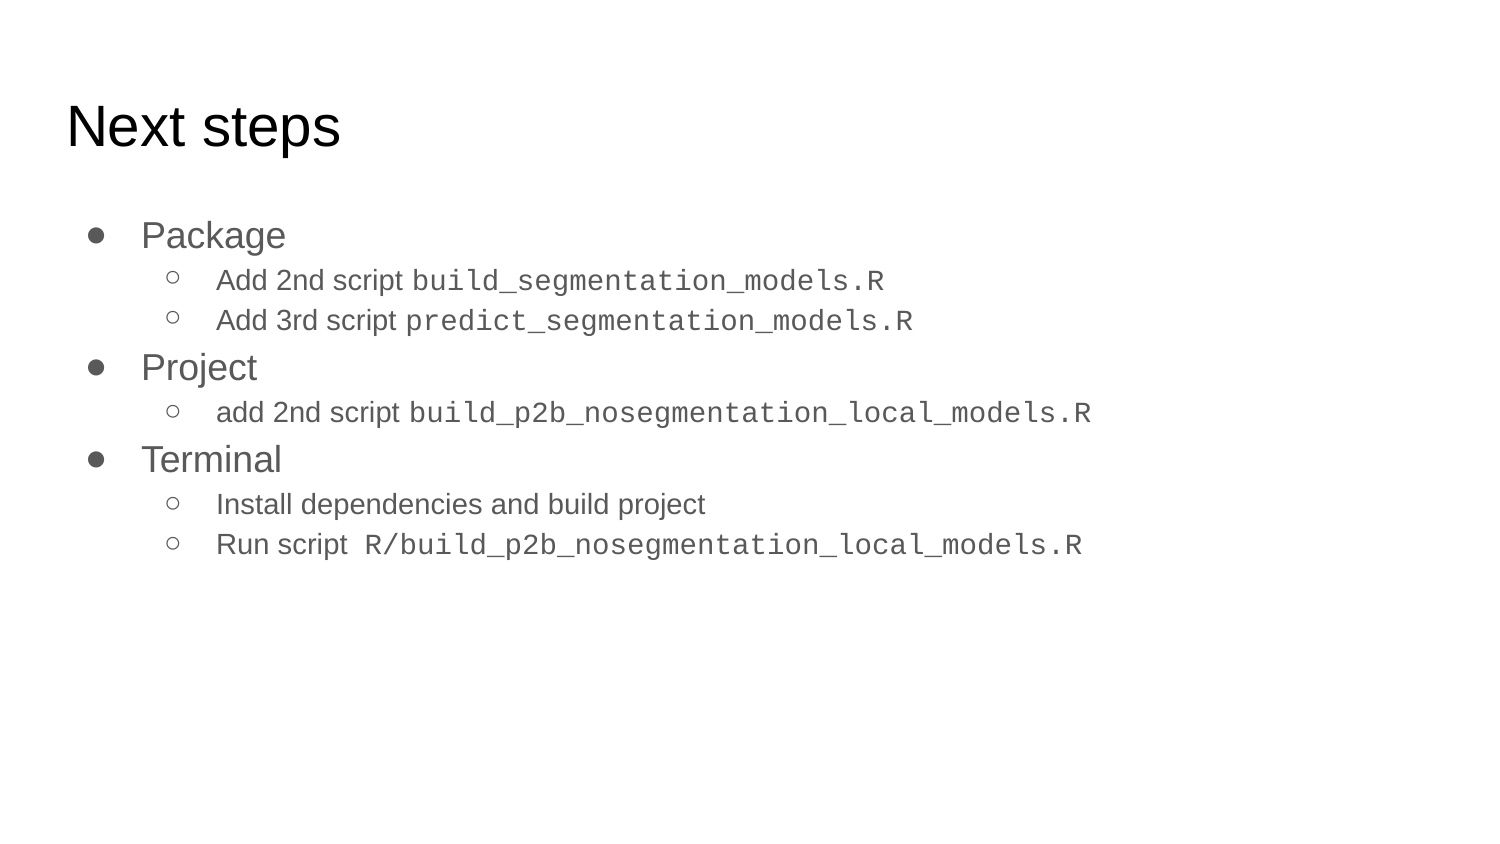

# Next steps
Package
Add 2nd script build_segmentation_models.R
Add 3rd script predict_segmentation_models.R
Project
add 2nd script build_p2b_nosegmentation_local_models.R
Terminal
Install dependencies and build project
Run script R/build_p2b_nosegmentation_local_models.R